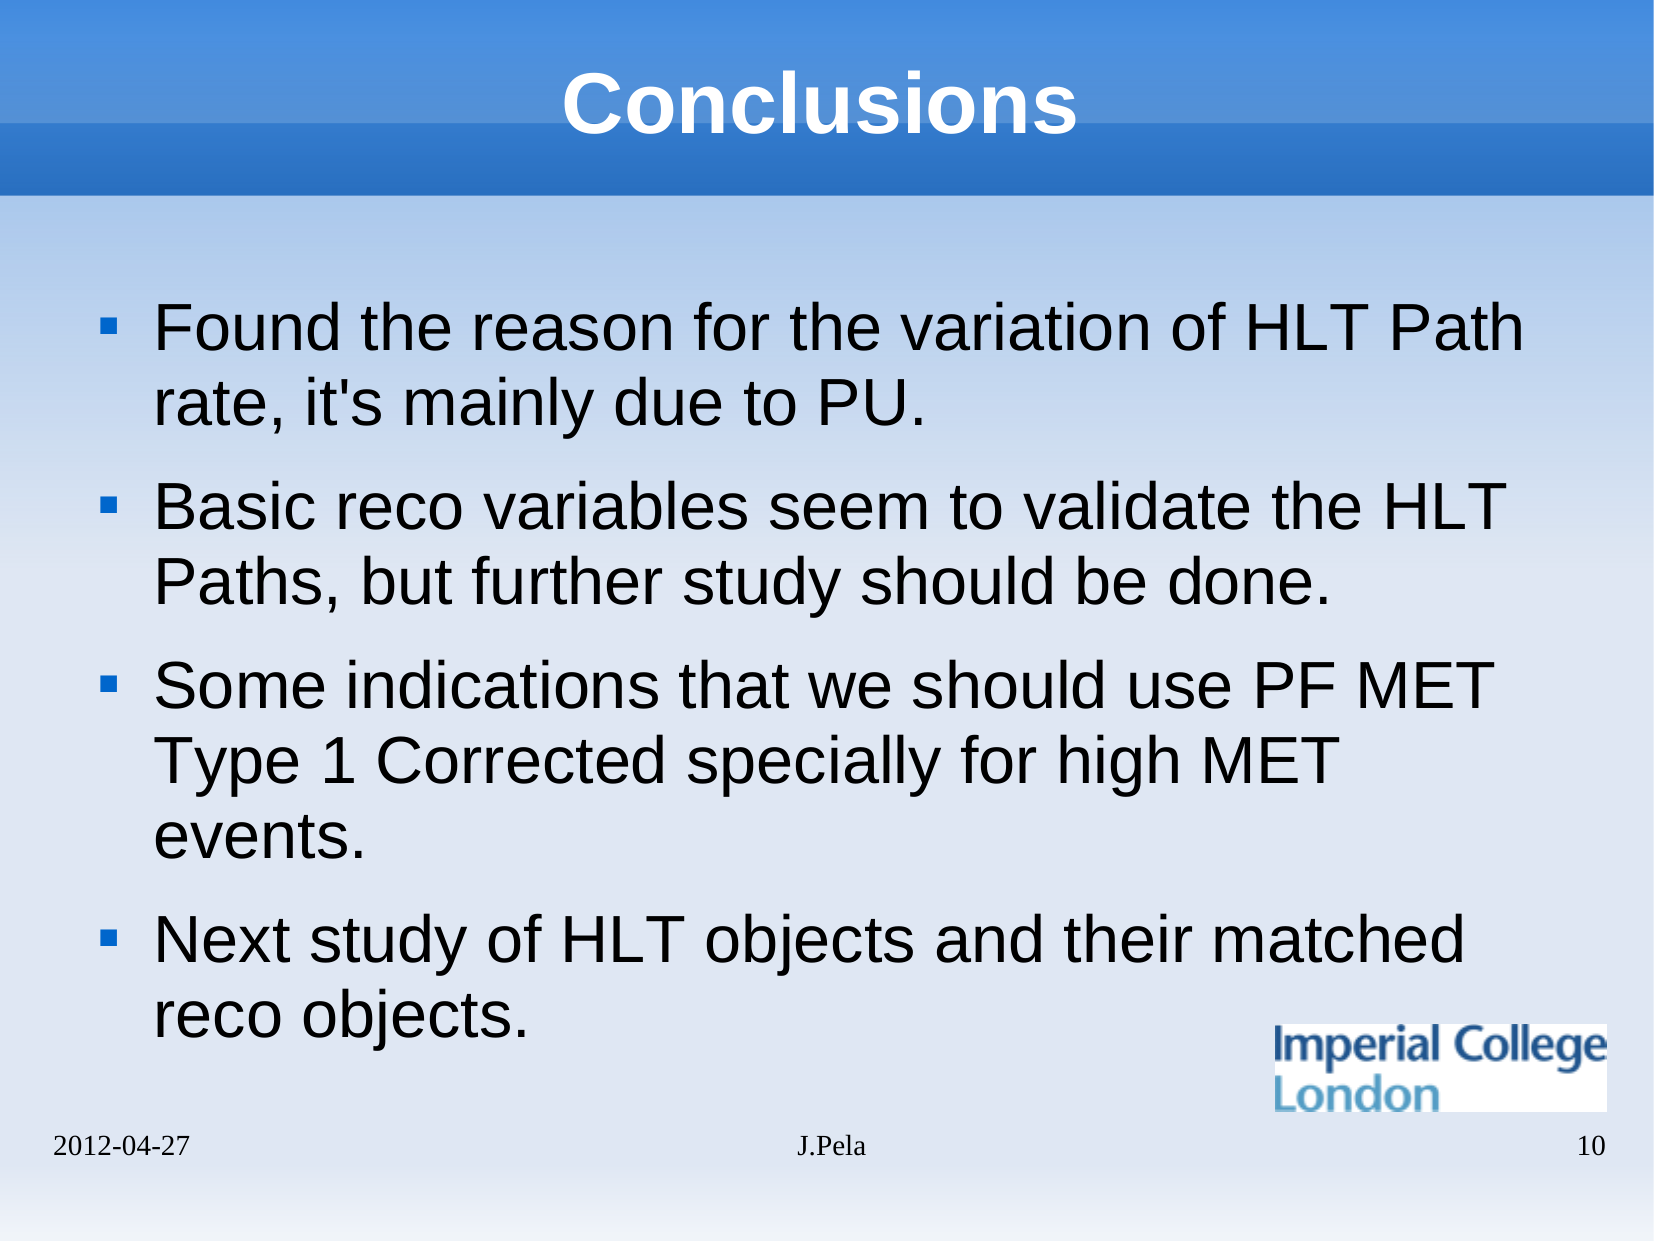

# Conclusions
Found the reason for the variation of HLT Path rate, it's mainly due to PU.
Basic reco variables seem to validate the HLT Paths, but further study should be done.
Some indications that we should use PF MET Type 1 Corrected specially for high MET events.
Next study of HLT objects and their matched reco objects.
2012-04-27
J.Pela
10